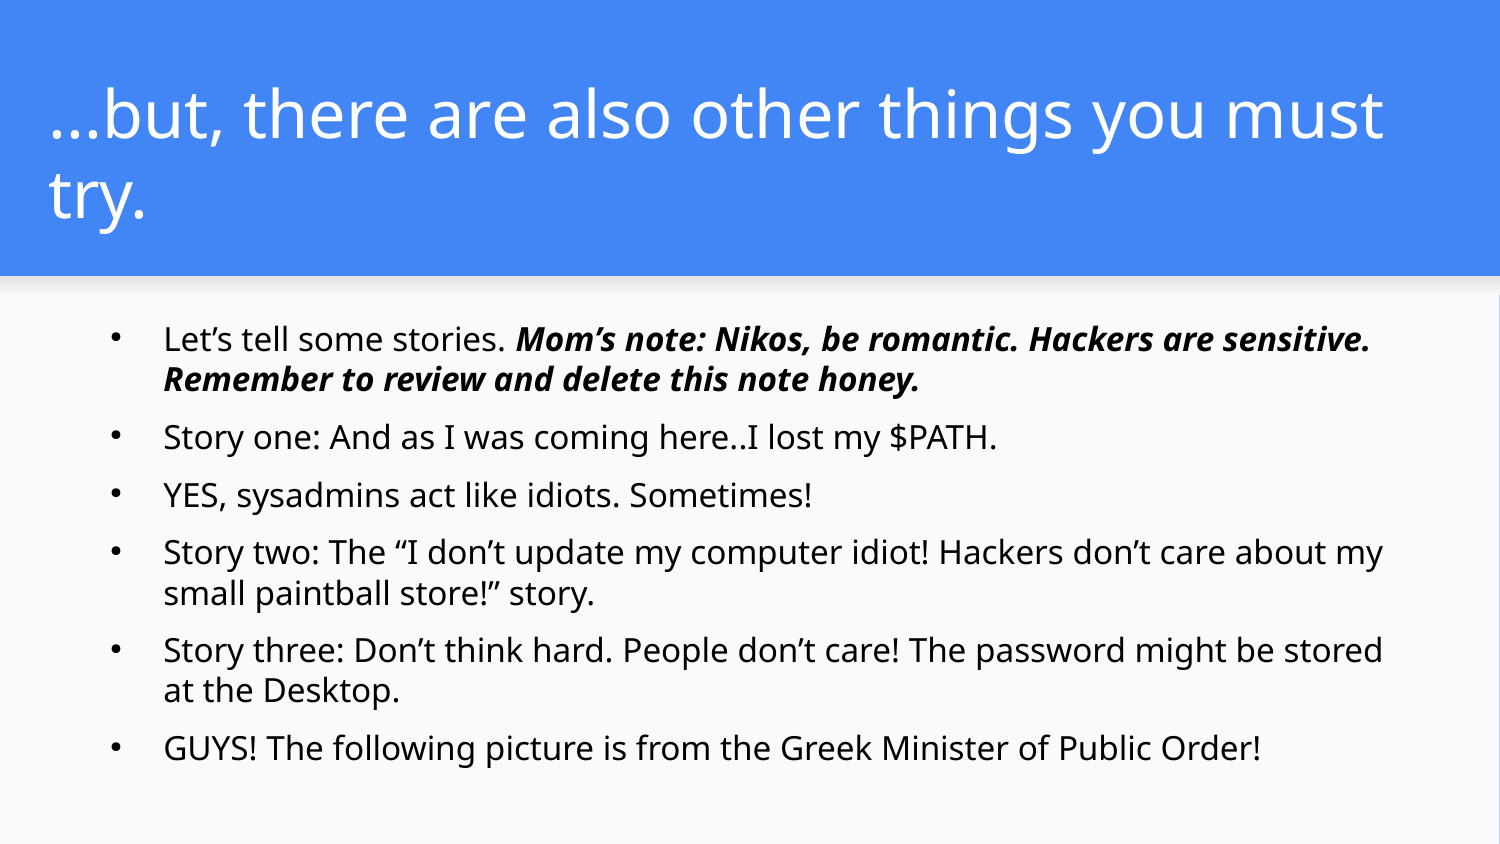

# ...but, there are also other things you must try.
Let’s tell some stories. Mom’s note: Nikos, be romantic. Hackers are sensitive. Remember to review and delete this note honey.
Story one: And as I was coming here..I lost my $PATH.
YES, sysadmins act like idiots. Sometimes!
Story two: The “I don’t update my computer idiot! Hackers don’t care about my small paintball store!” story.
Story three: Don’t think hard. People don’t care! The password might be stored at the Desktop.
GUYS! The following picture is from the Greek Minister of Public Order!